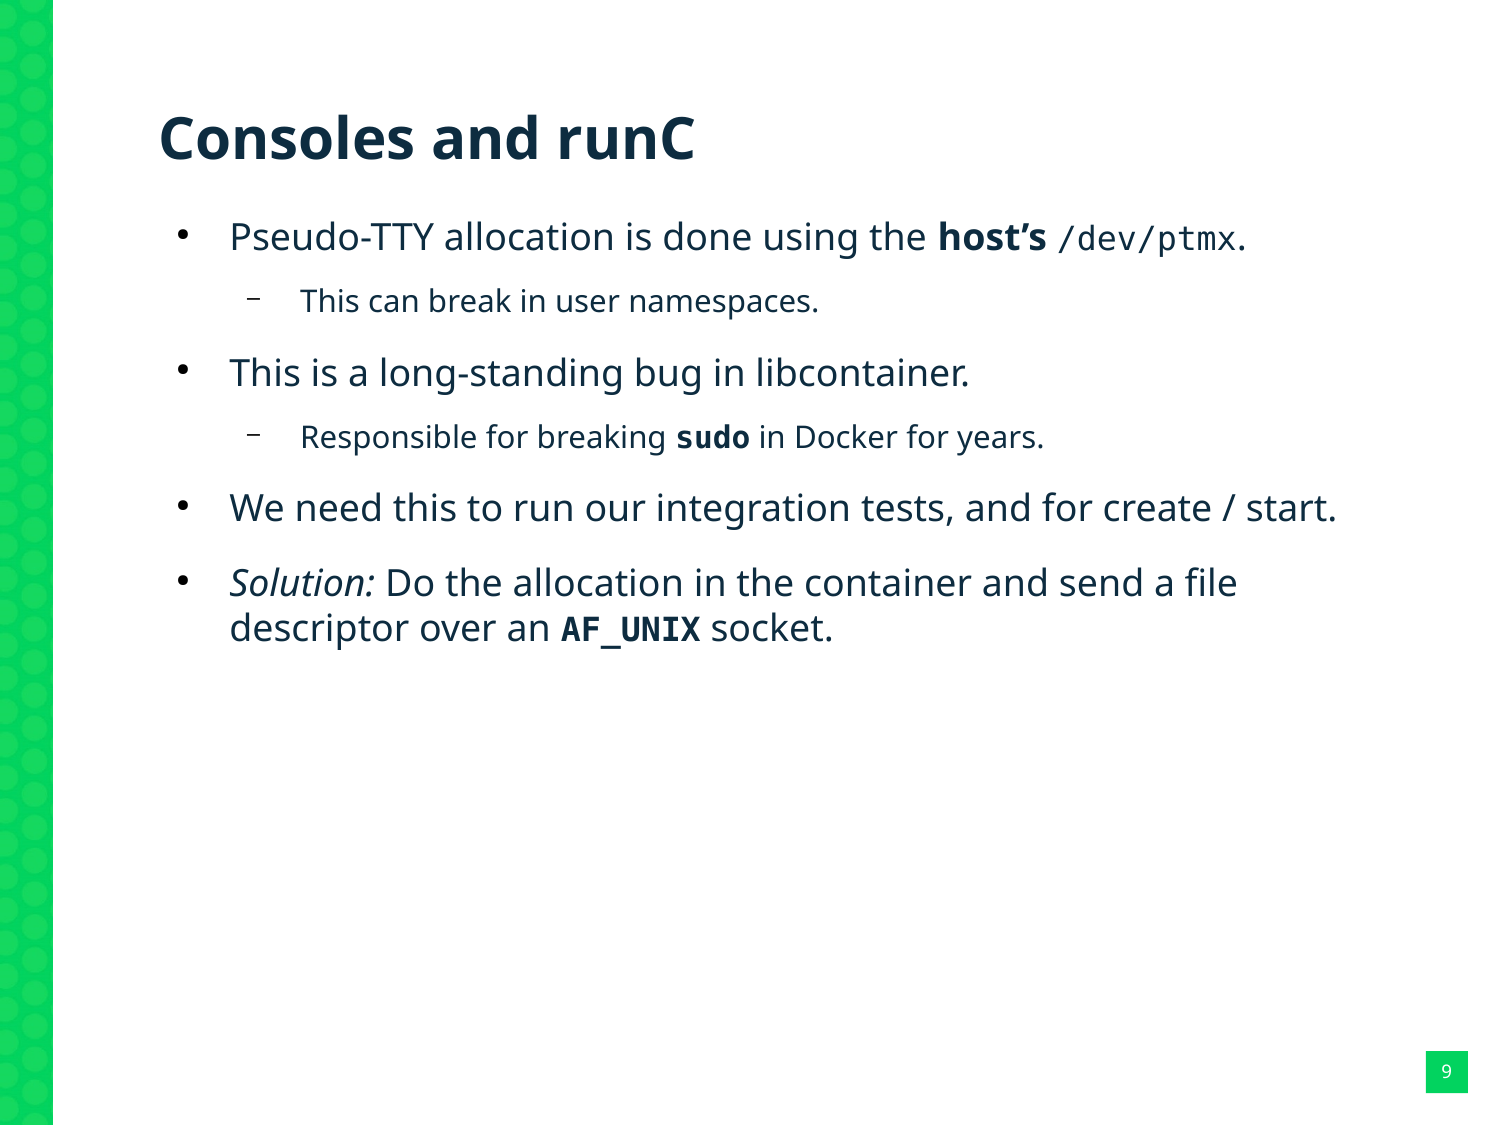

# Consoles and runC
Pseudo-TTY allocation is done using the host’s /dev/ptmx.
This can break in user namespaces.
This is a long-standing bug in libcontainer.
Responsible for breaking sudo in Docker for years.
We need this to run our integration tests, and for create / start.
Solution: Do the allocation in the container and send a file descriptor over an AF_UNIX socket.